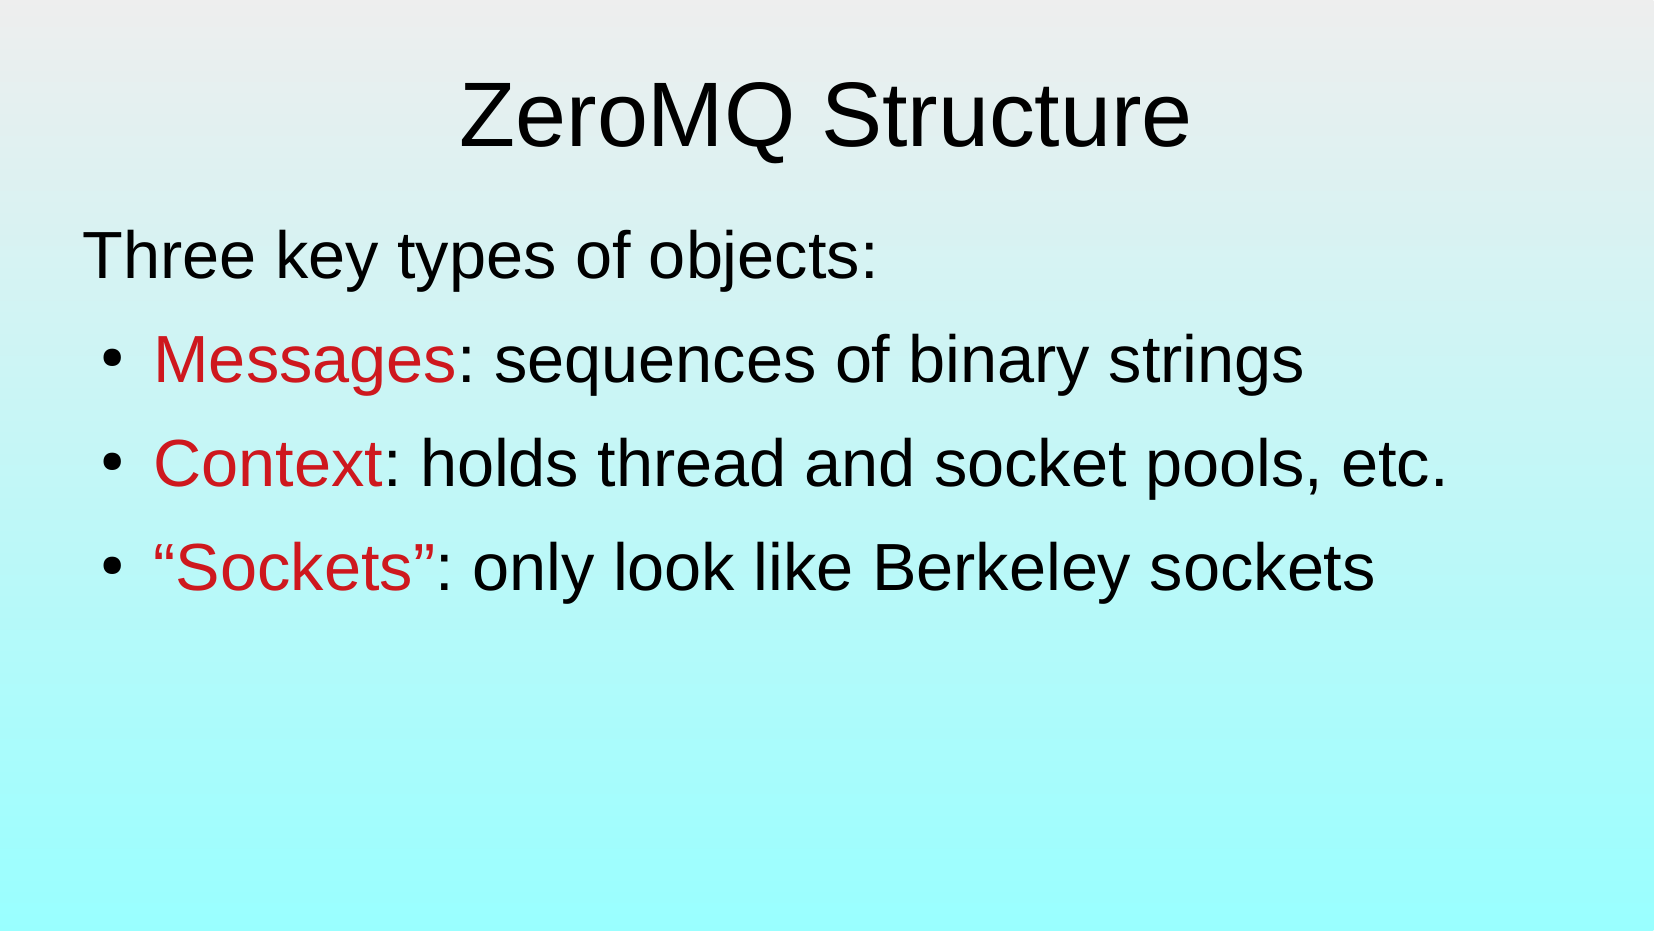

# ZeroMQ Structure
Three key types of objects:
Messages: sequences of binary strings
Context: holds thread and socket pools, etc.
“Sockets”: only look like Berkeley sockets